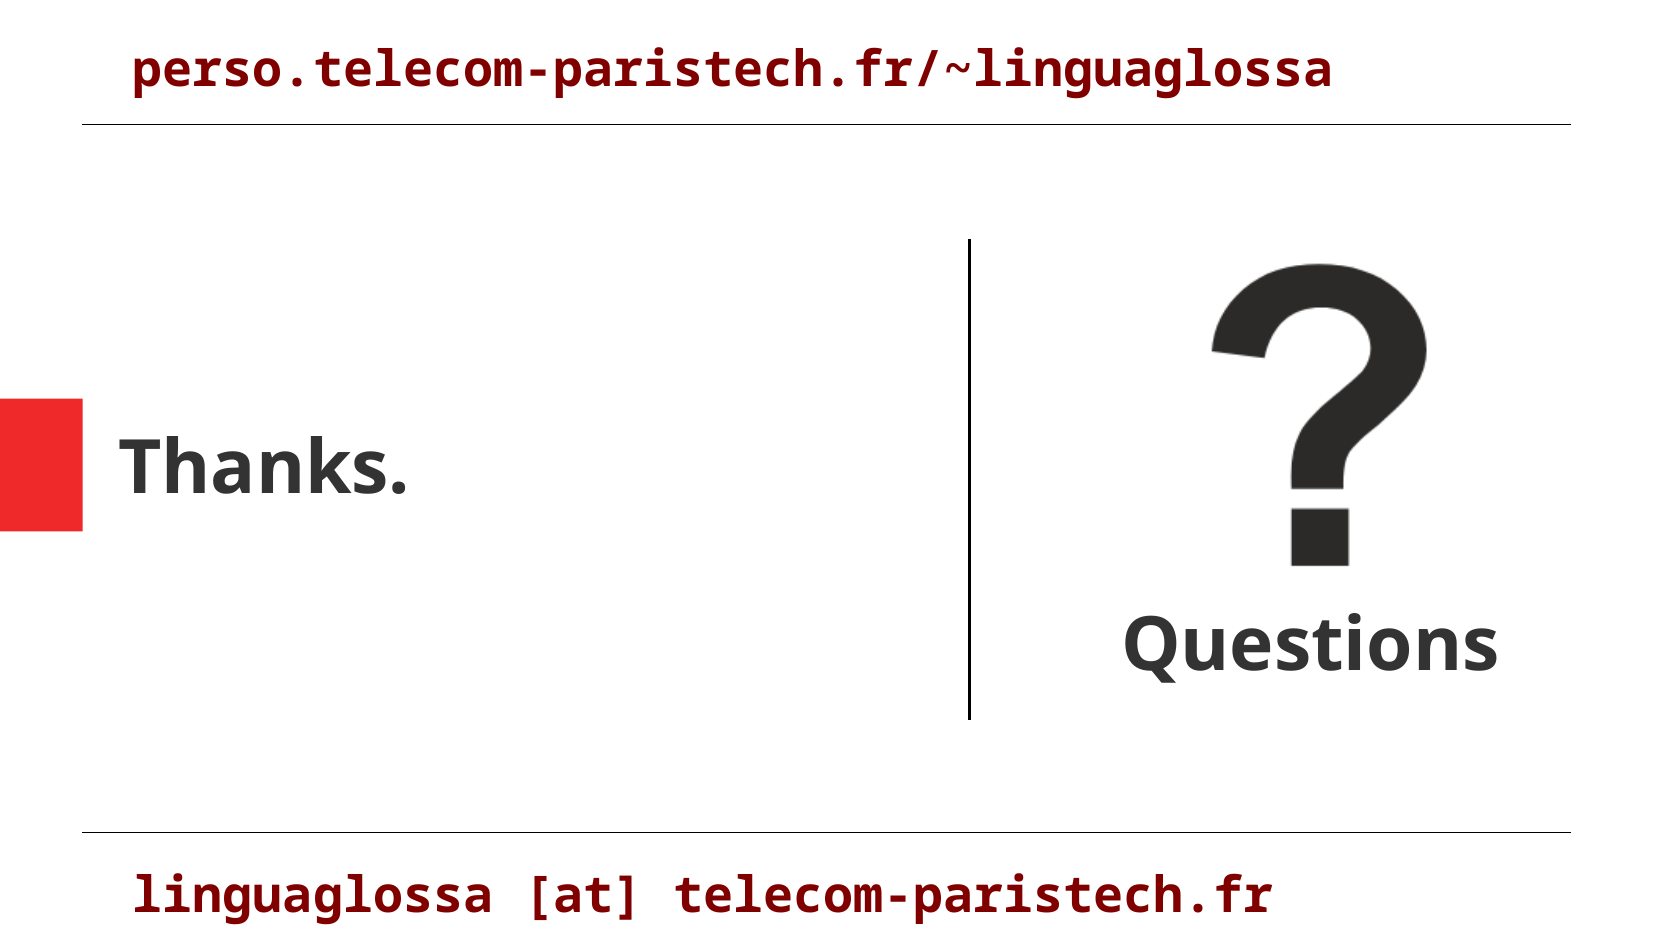

perso.telecom-paristech.fr/~linguaglossa
# Thanks.
Questions
8
linguaglossa [at] telecom-paristech.fr